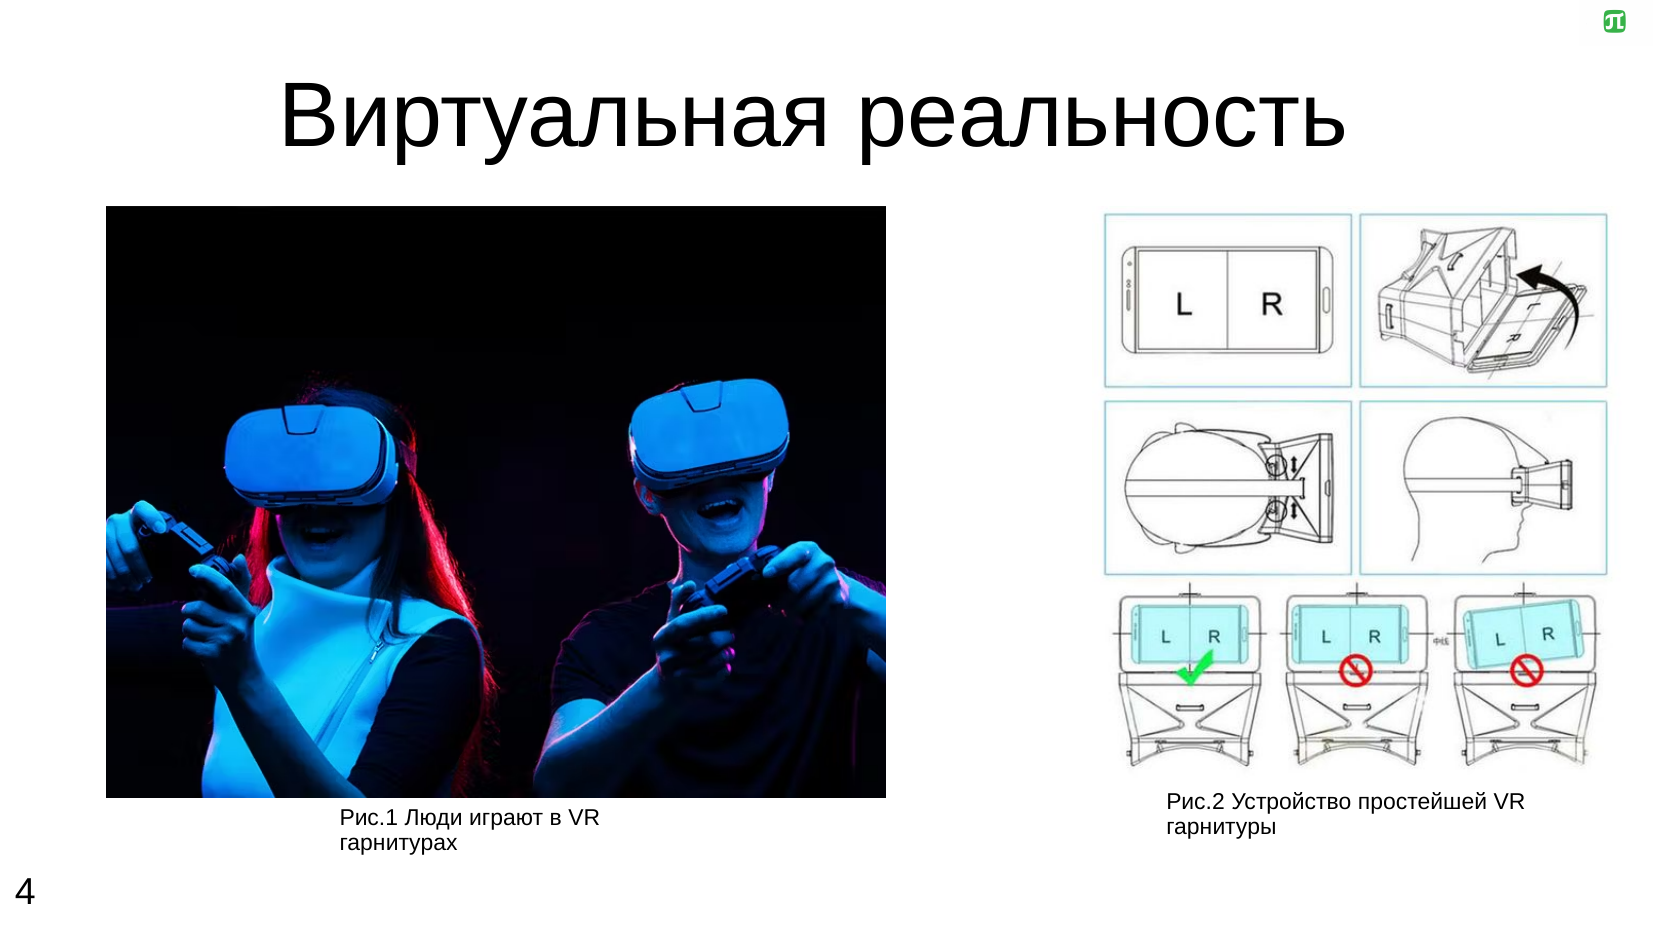

# Виртуальная реальность
Рис.2 Устройство простейшей VR гарнитуры
Рис.1 Люди играют в VR гарнитурах